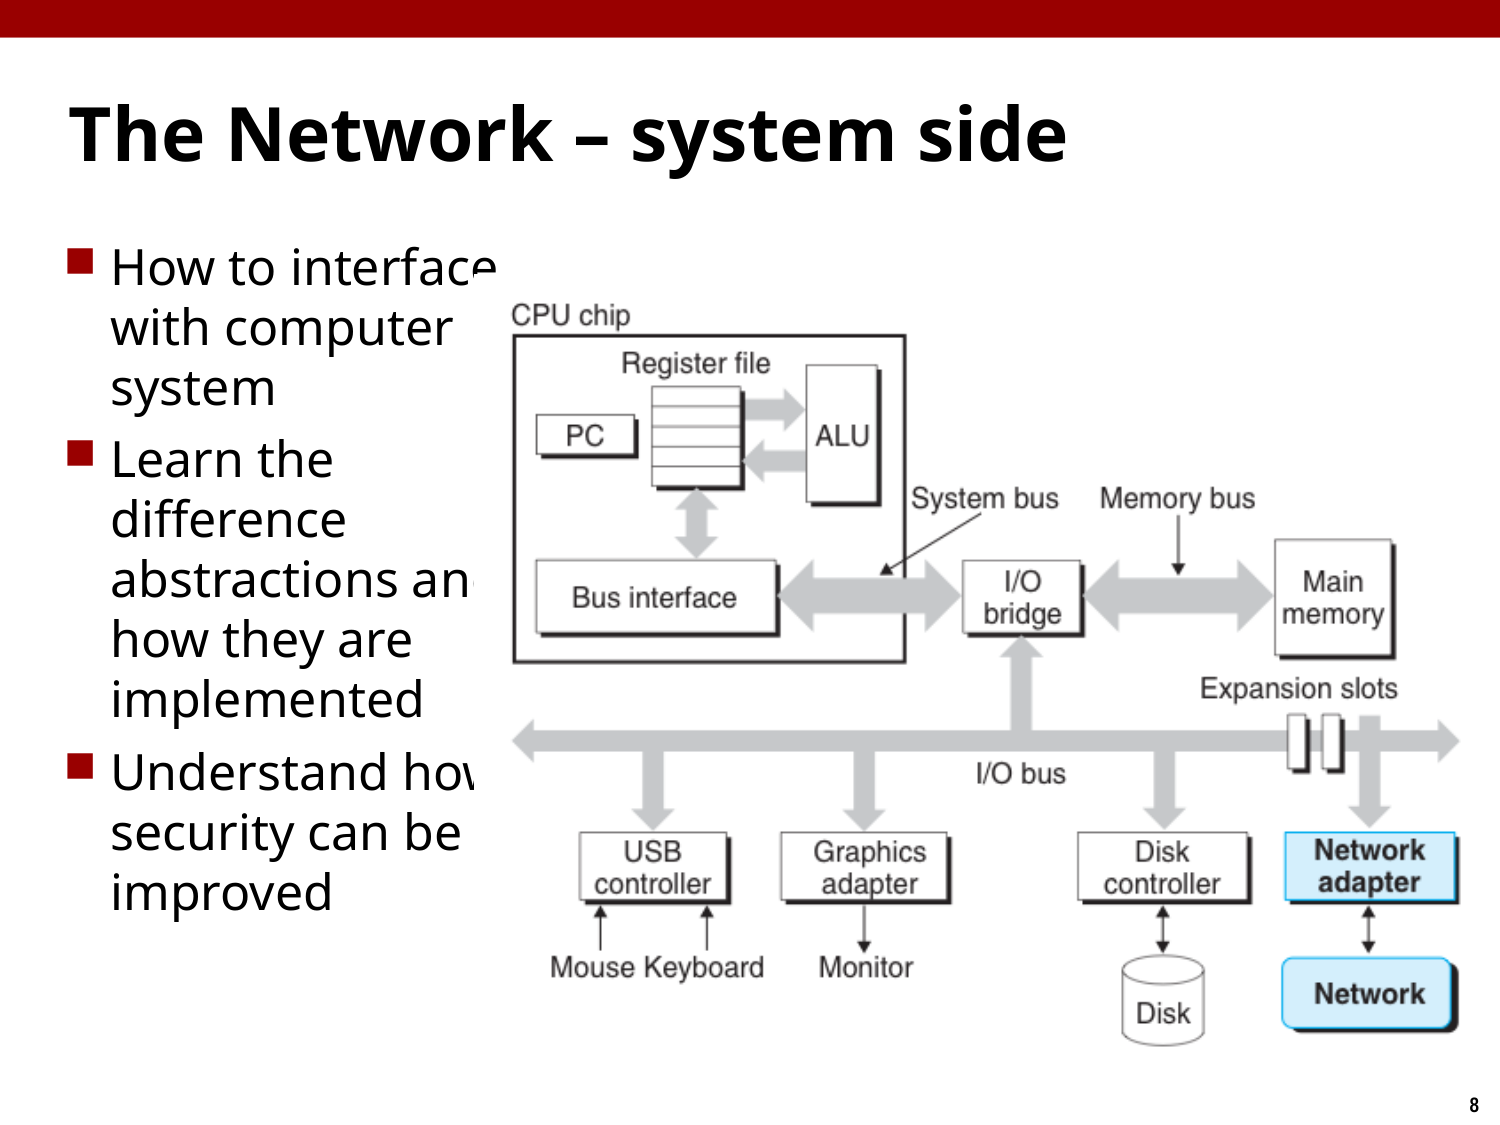

# The Network – system side
How to interface with computer system
Learn the difference abstractions and how they are implemented
Understand how security can be improved